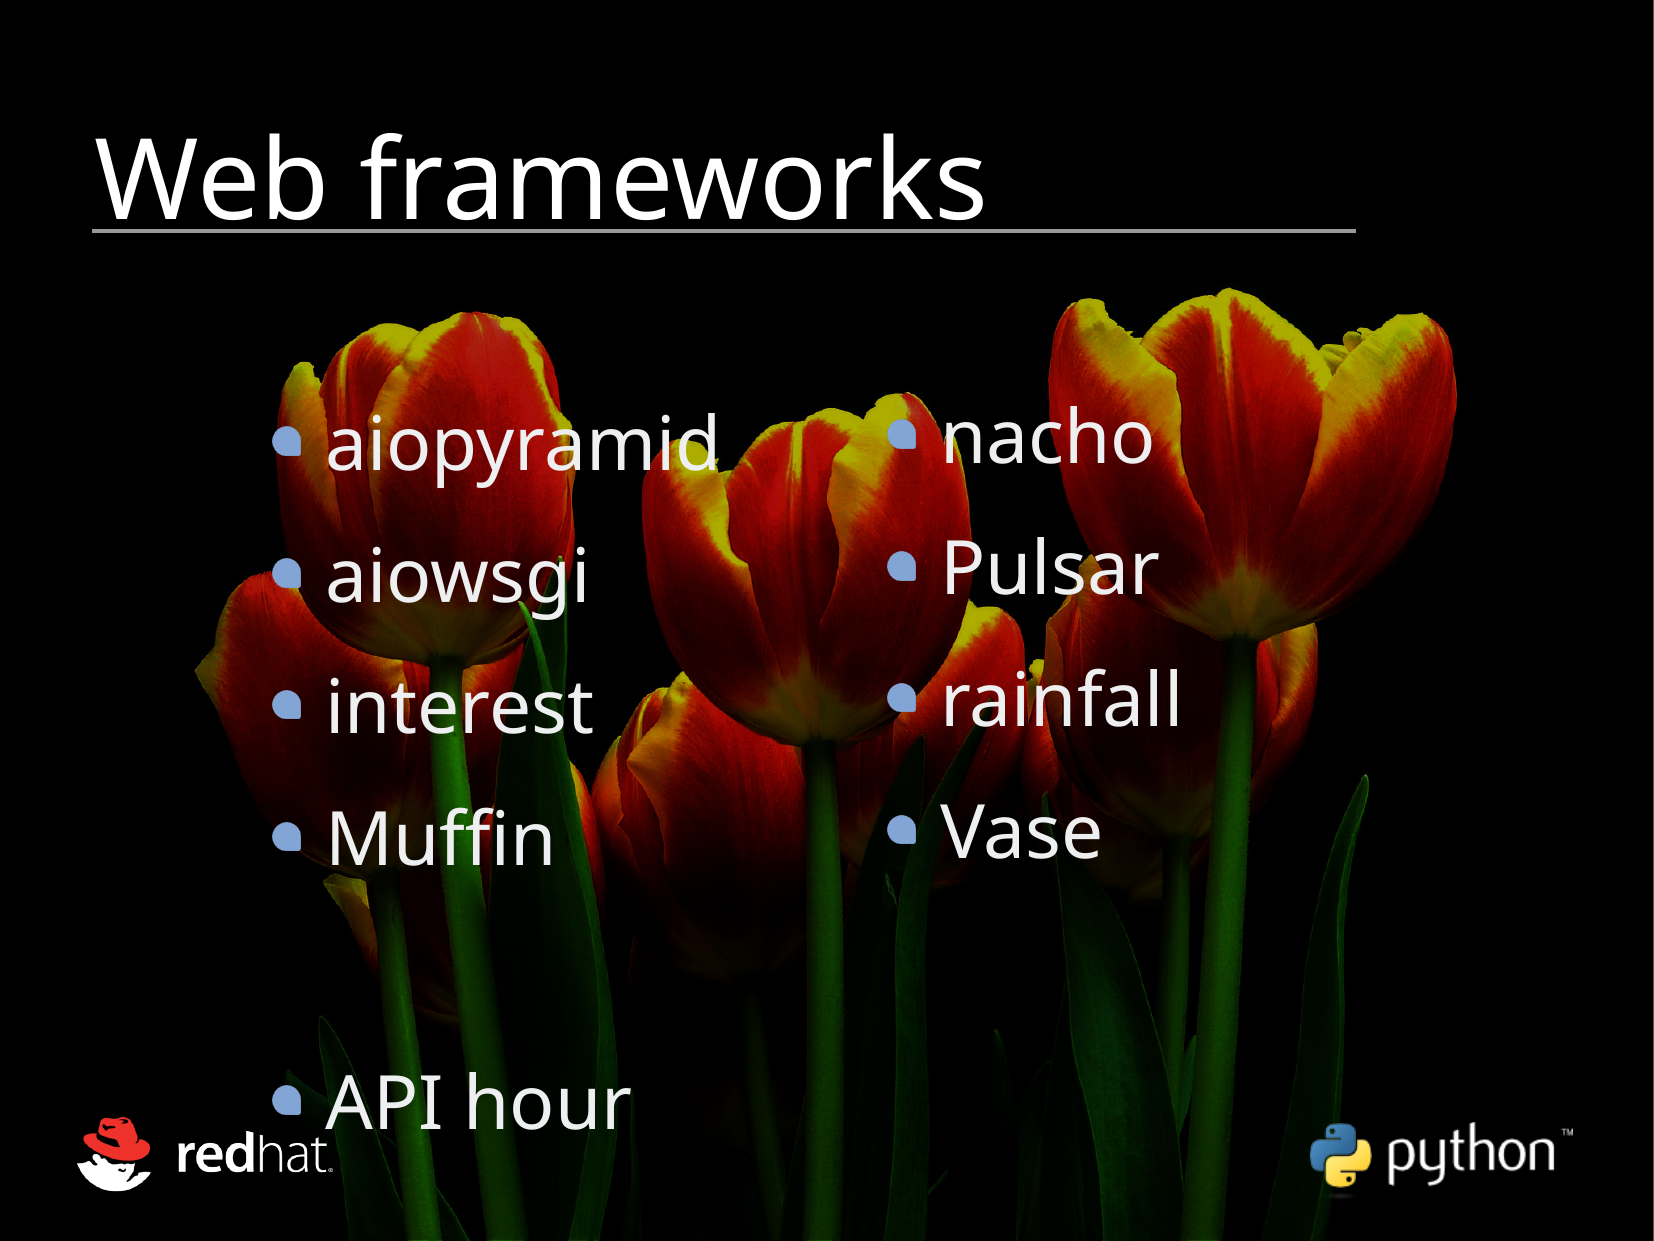

Web frameworks
nacho
Pulsar
rainfall
Vase
# aiopyramid
aiowsgi
interest
Muffin
API hour